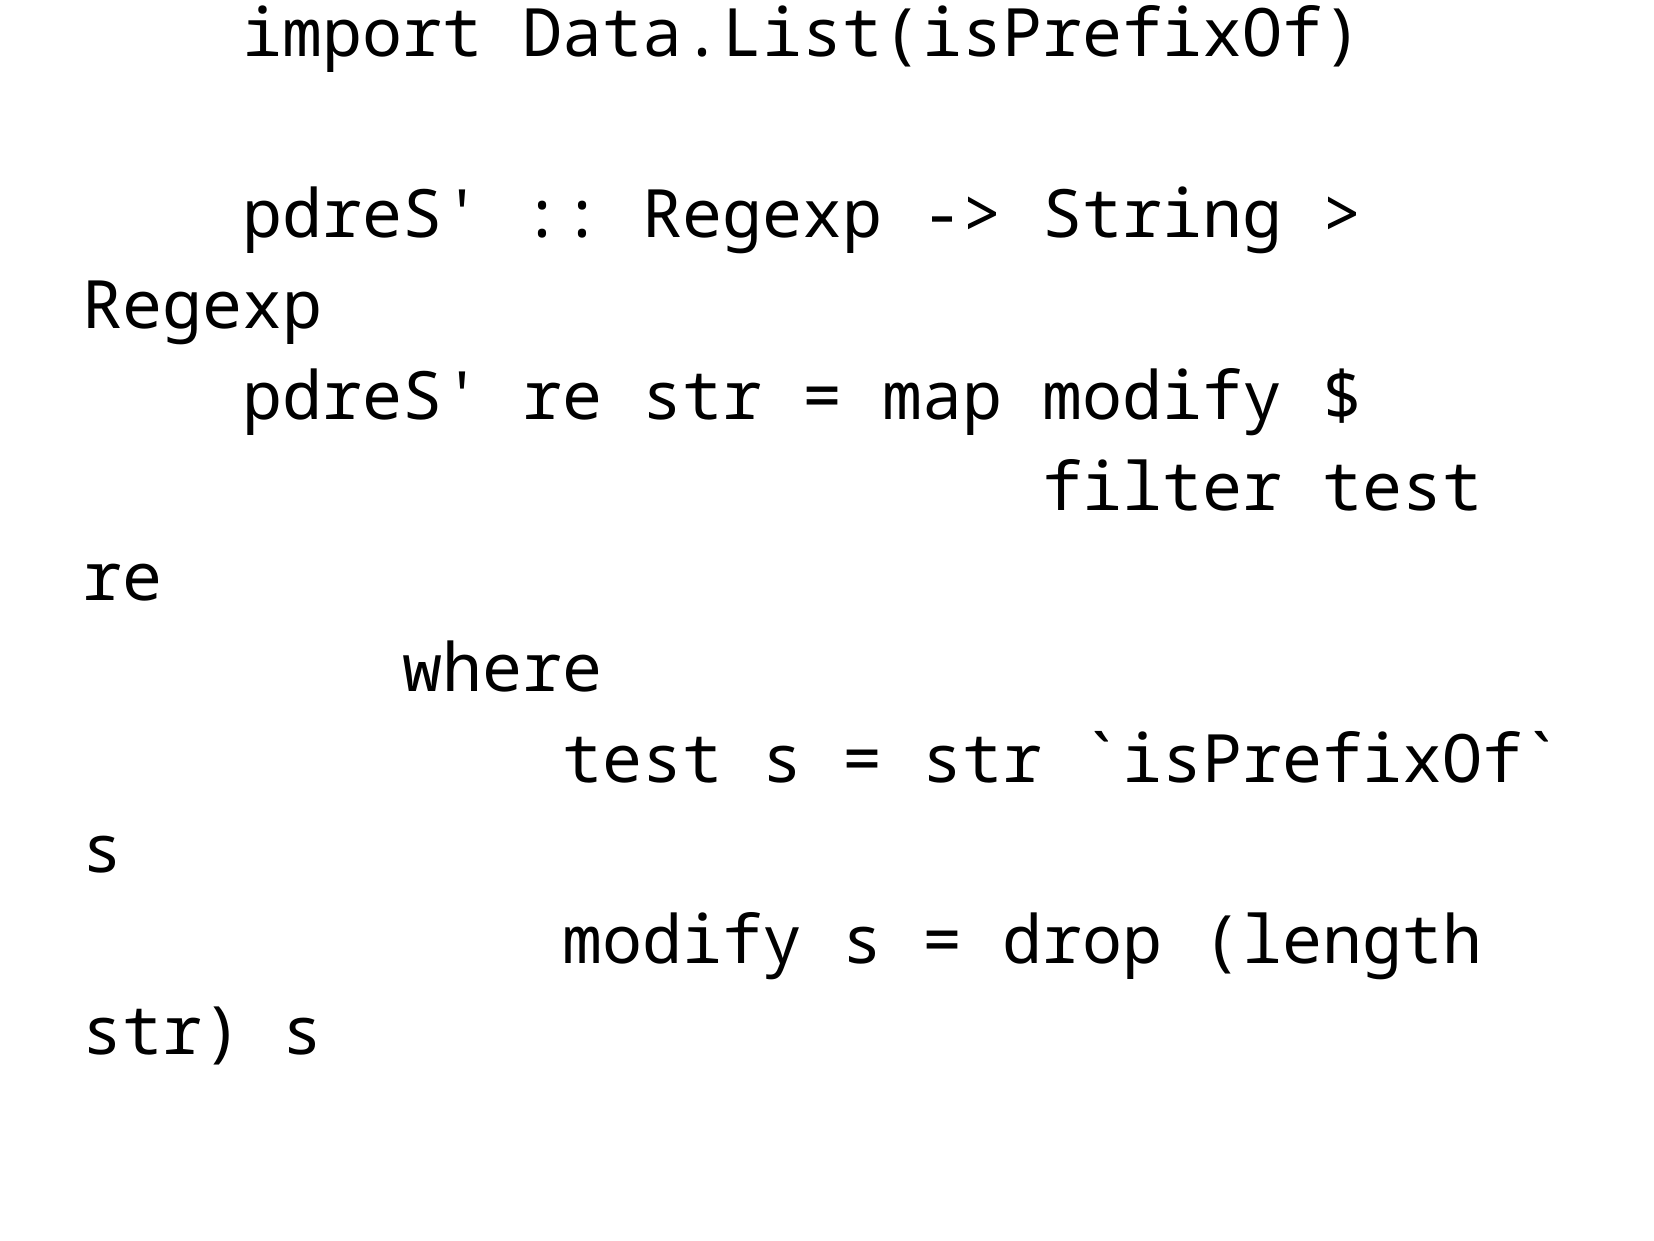

# import Data.List(isPrefixOf)
 pdreS' :: Regexp -> String > Regexp
 pdreS' re str = map modify $
 filter test re
 where
 test s = str `isPrefixOf` s
 modify s = drop (length str) s